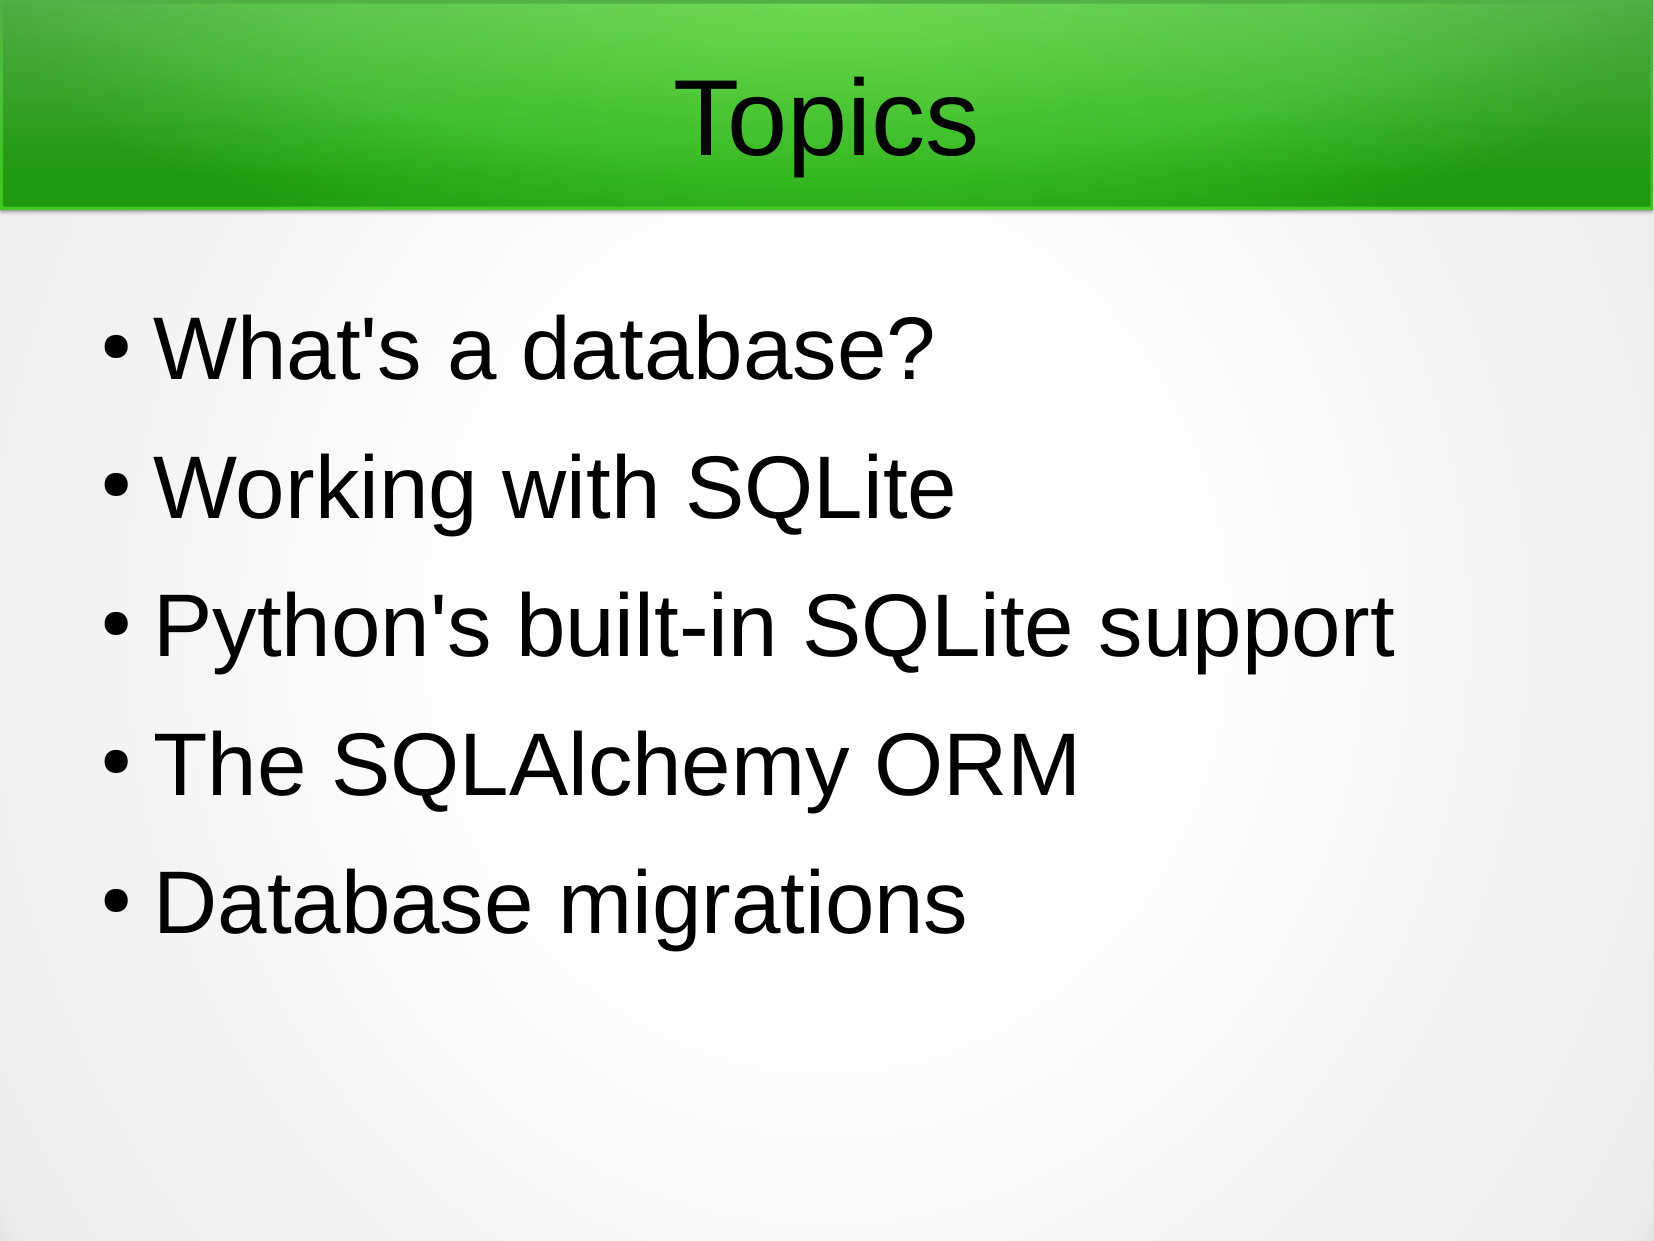

# Topics
What's a database?
Working with SQLite
Python's built-in SQLite support
The SQLAlchemy ORM
Database migrations